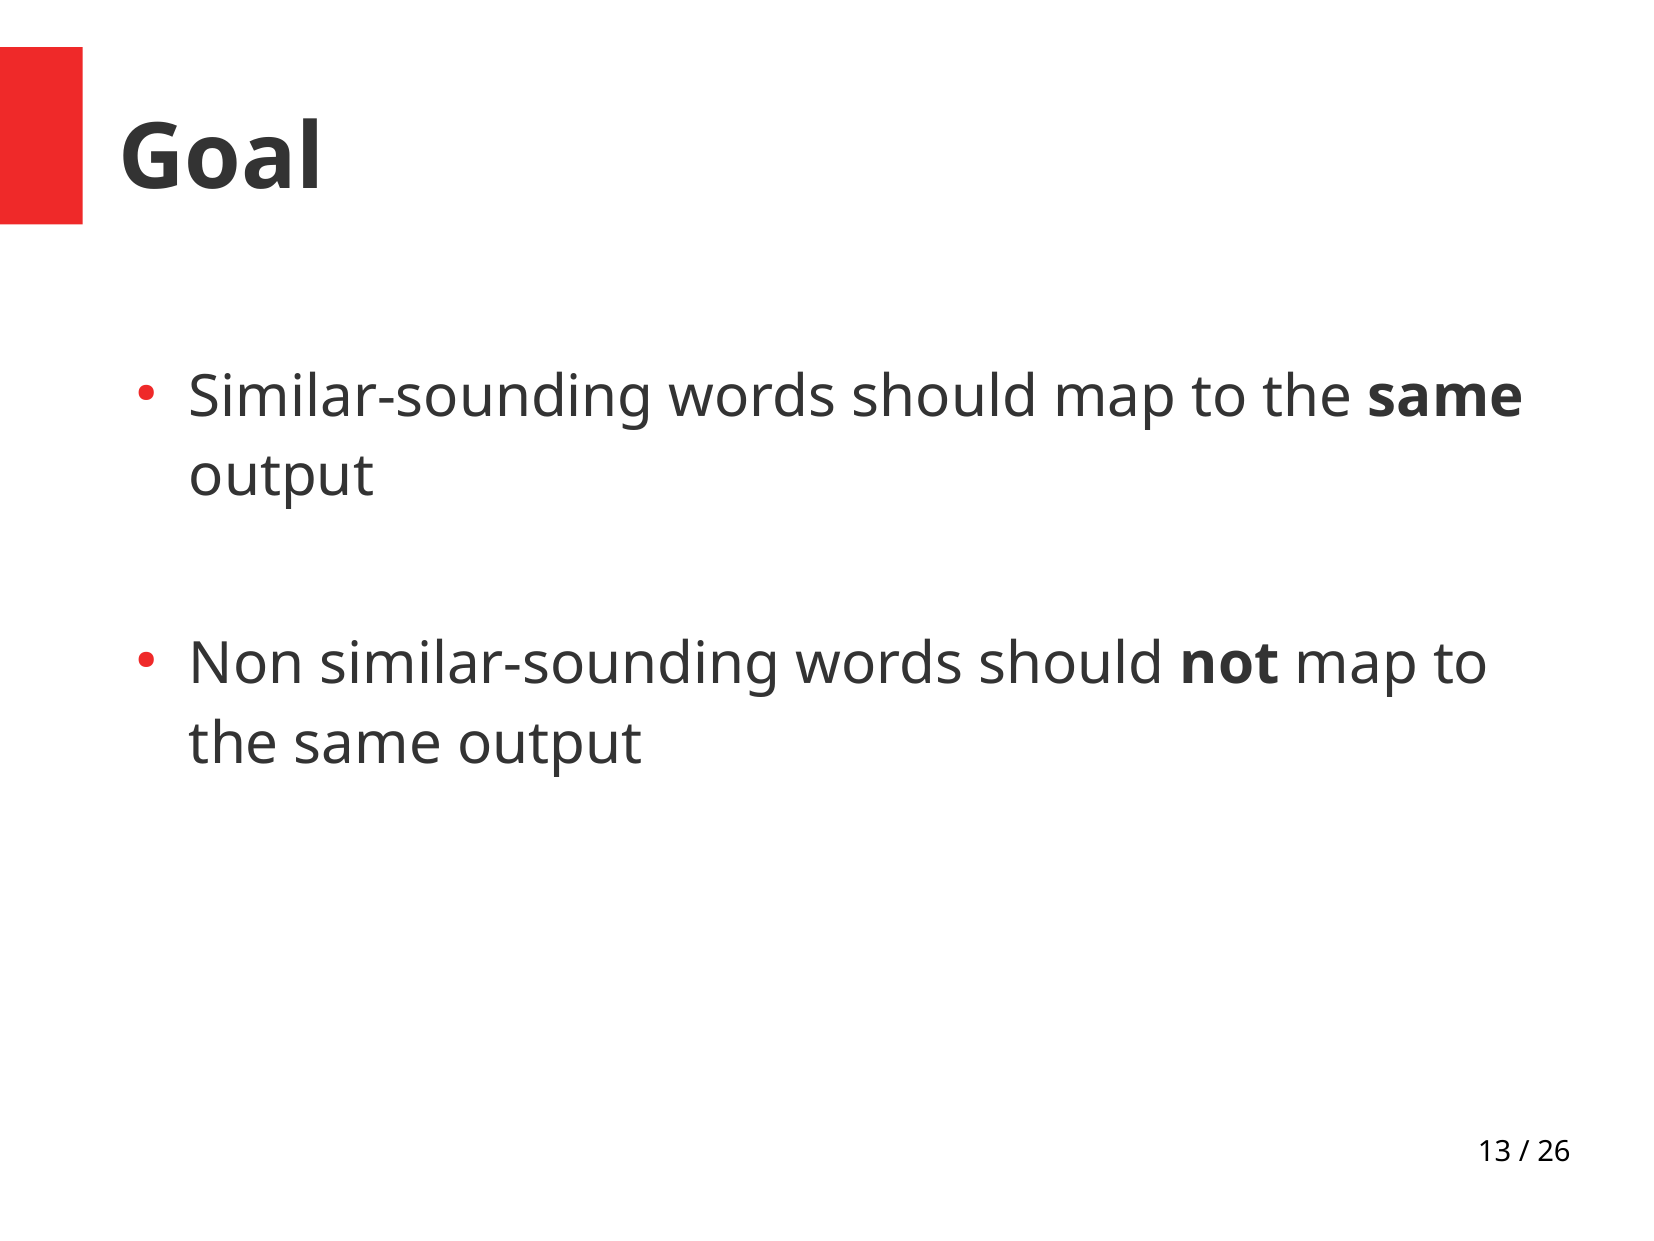

# Goal
Similar-sounding words should map to the same output
Non similar-sounding words should not map to the same output
13